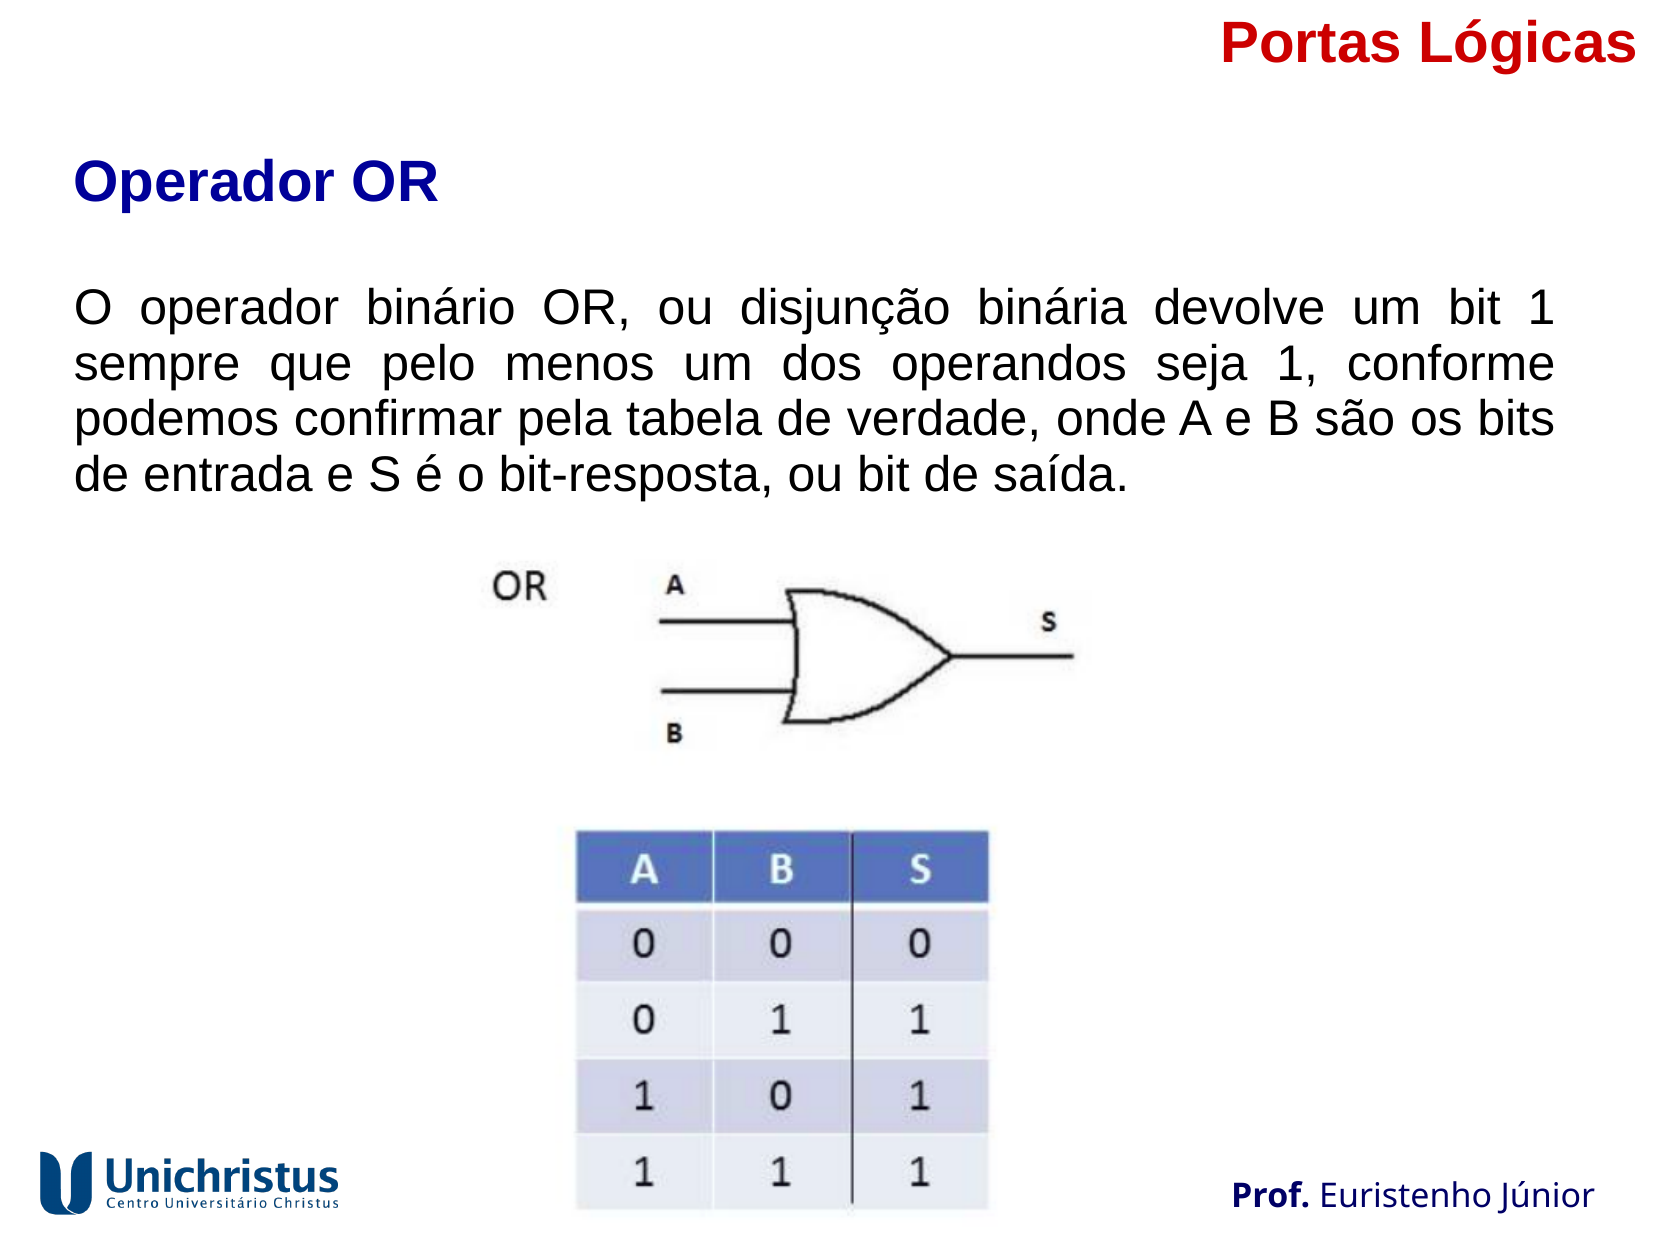

Portas Lógicas
Operador OR
O operador binário OR, ou disjunção binária devolve um bit 1 sempre que pelo menos um dos operandos seja 1, conforme podemos confirmar pela tabela de verdade, onde A e B são os bits de entrada e S é o bit-resposta, ou bit de saída.
Prof. Euristenho Júnior